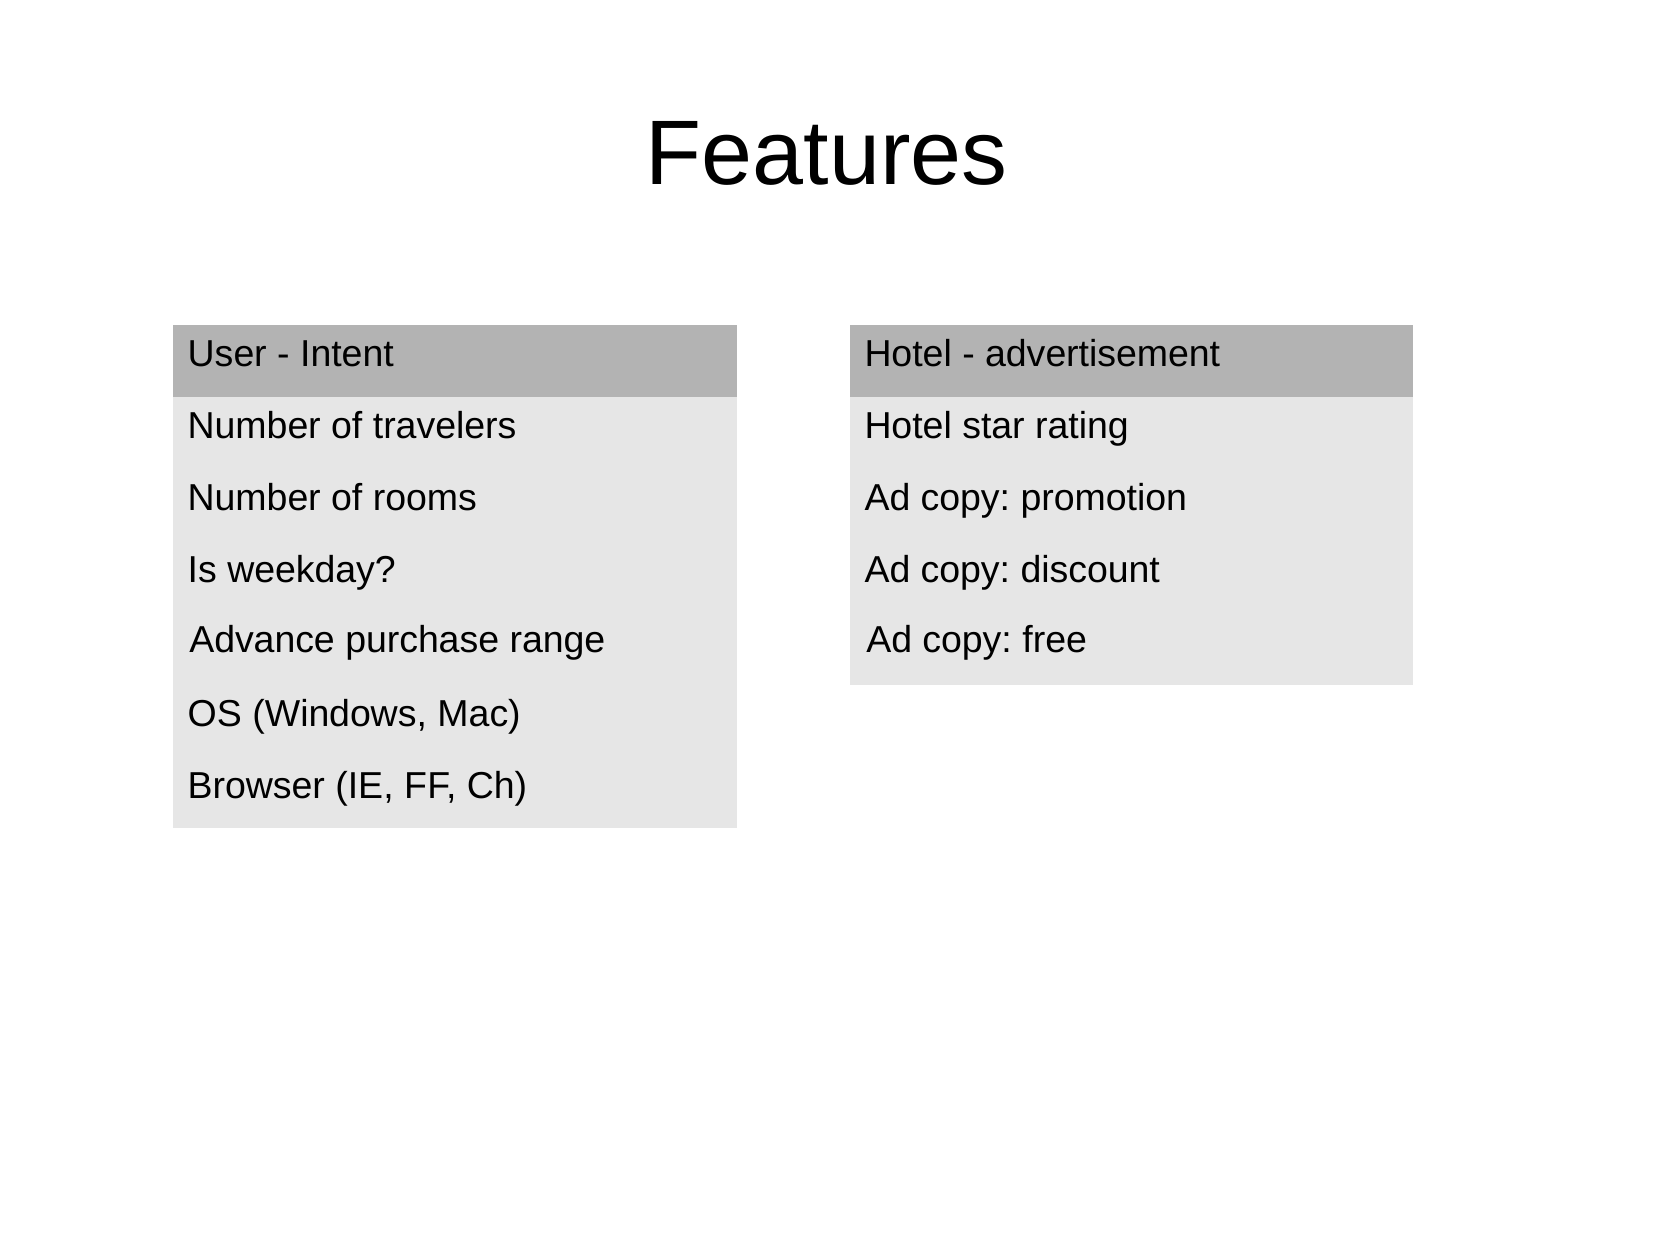

# Features
| User - Intent |
| --- |
| Number of travelers |
| Number of rooms |
| Is weekday? |
| Advance purchase range |
| OS (Windows, Mac) |
| Browser (IE, FF, Ch) |
| Hotel - advertisement |
| --- |
| Hotel star rating |
| Ad copy: promotion |
| Ad copy: discount |
| Ad copy: free |